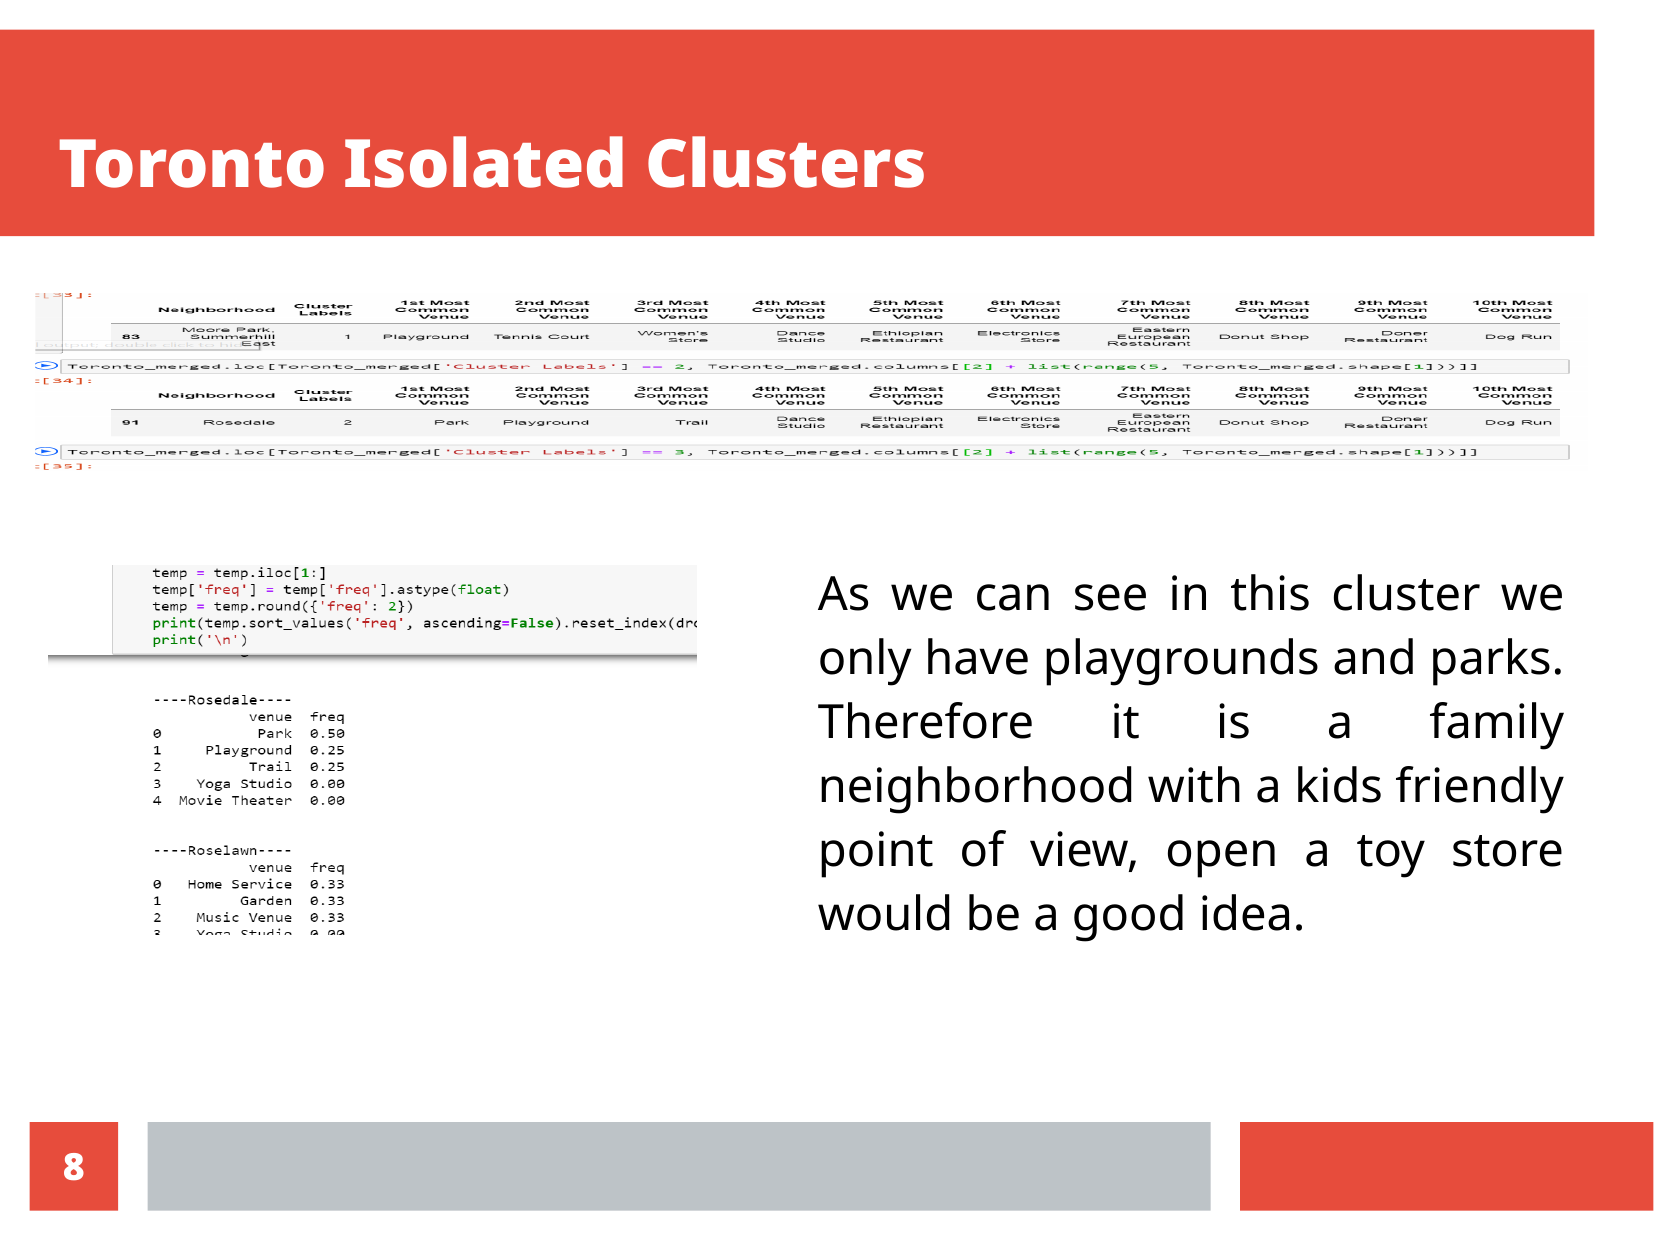

# Toronto Isolated Clusters
As we can see in this cluster we only have playgrounds and parks. Therefore it is a family neighborhood with a kids friendly point of view, open a toy store would be a good idea.
8